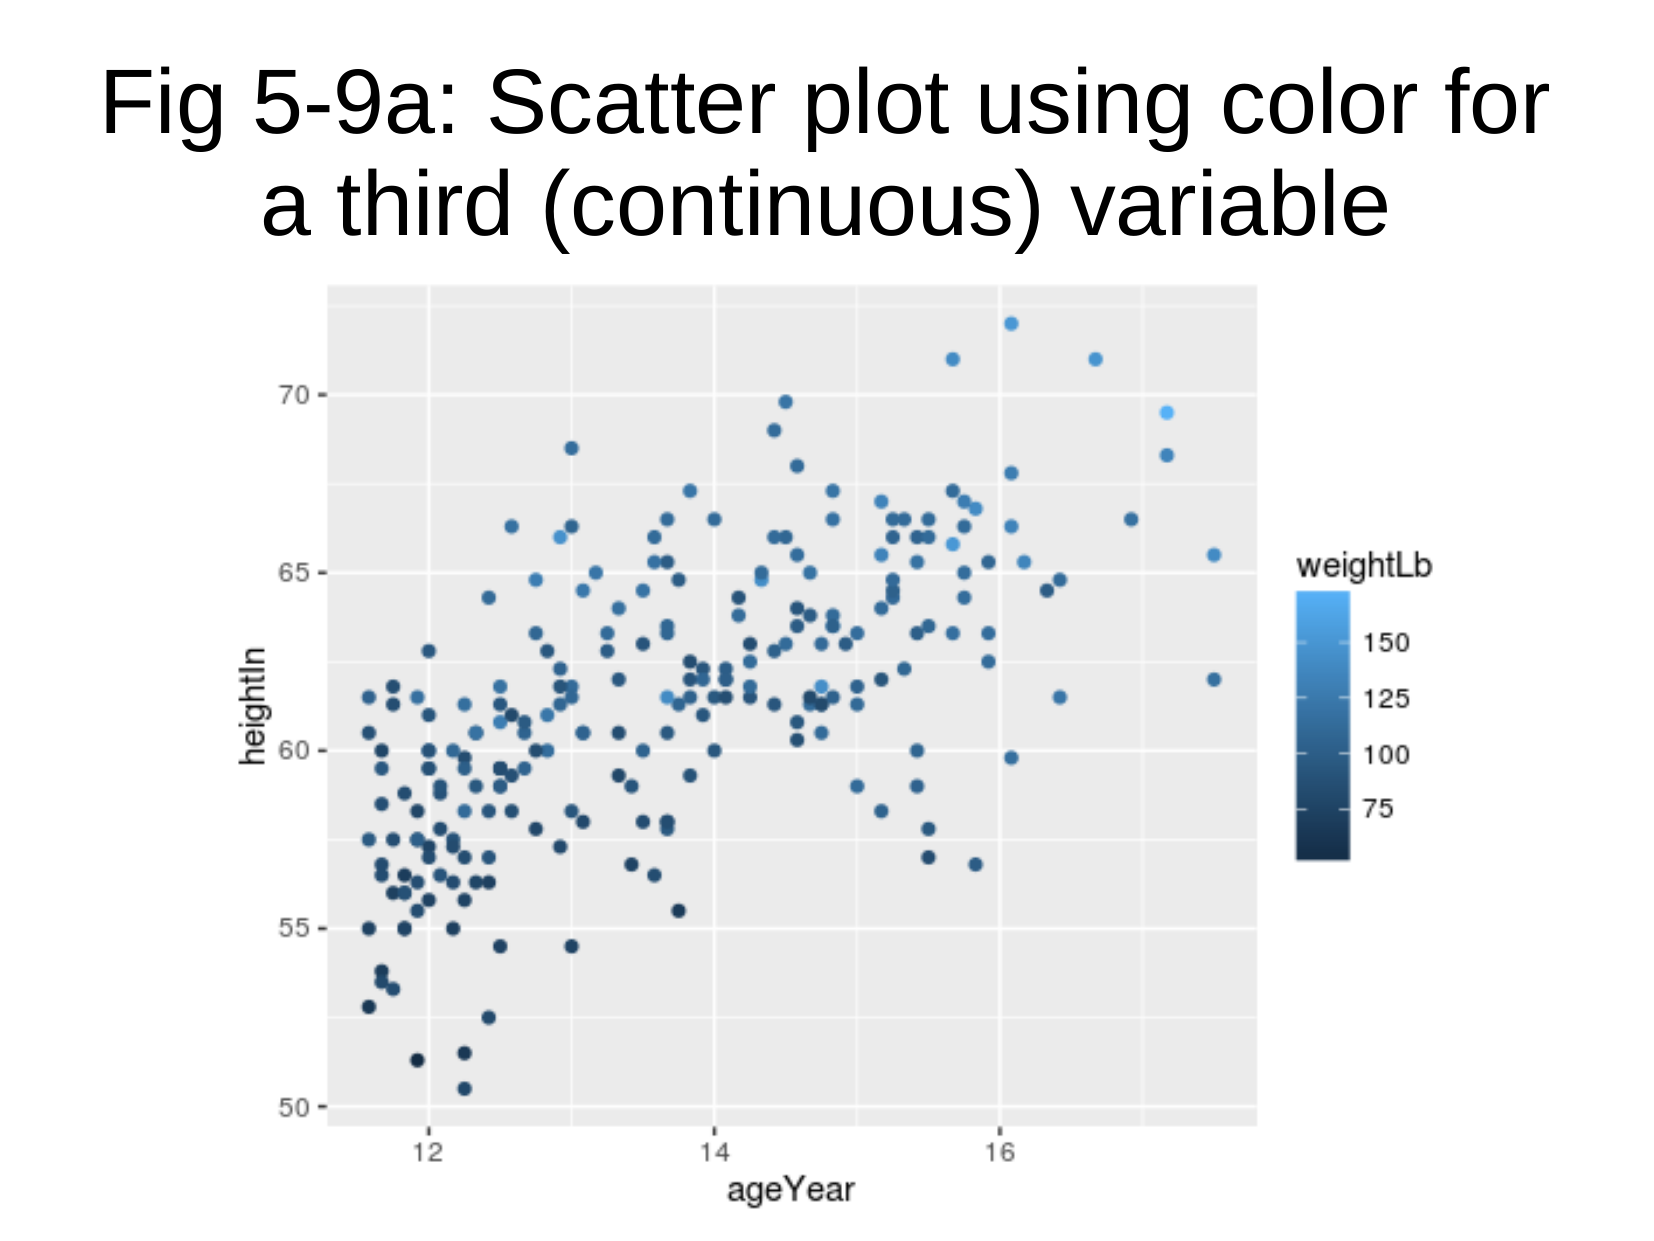

# Fig 5-9a: Scatter plot using color for a third (continuous) variable